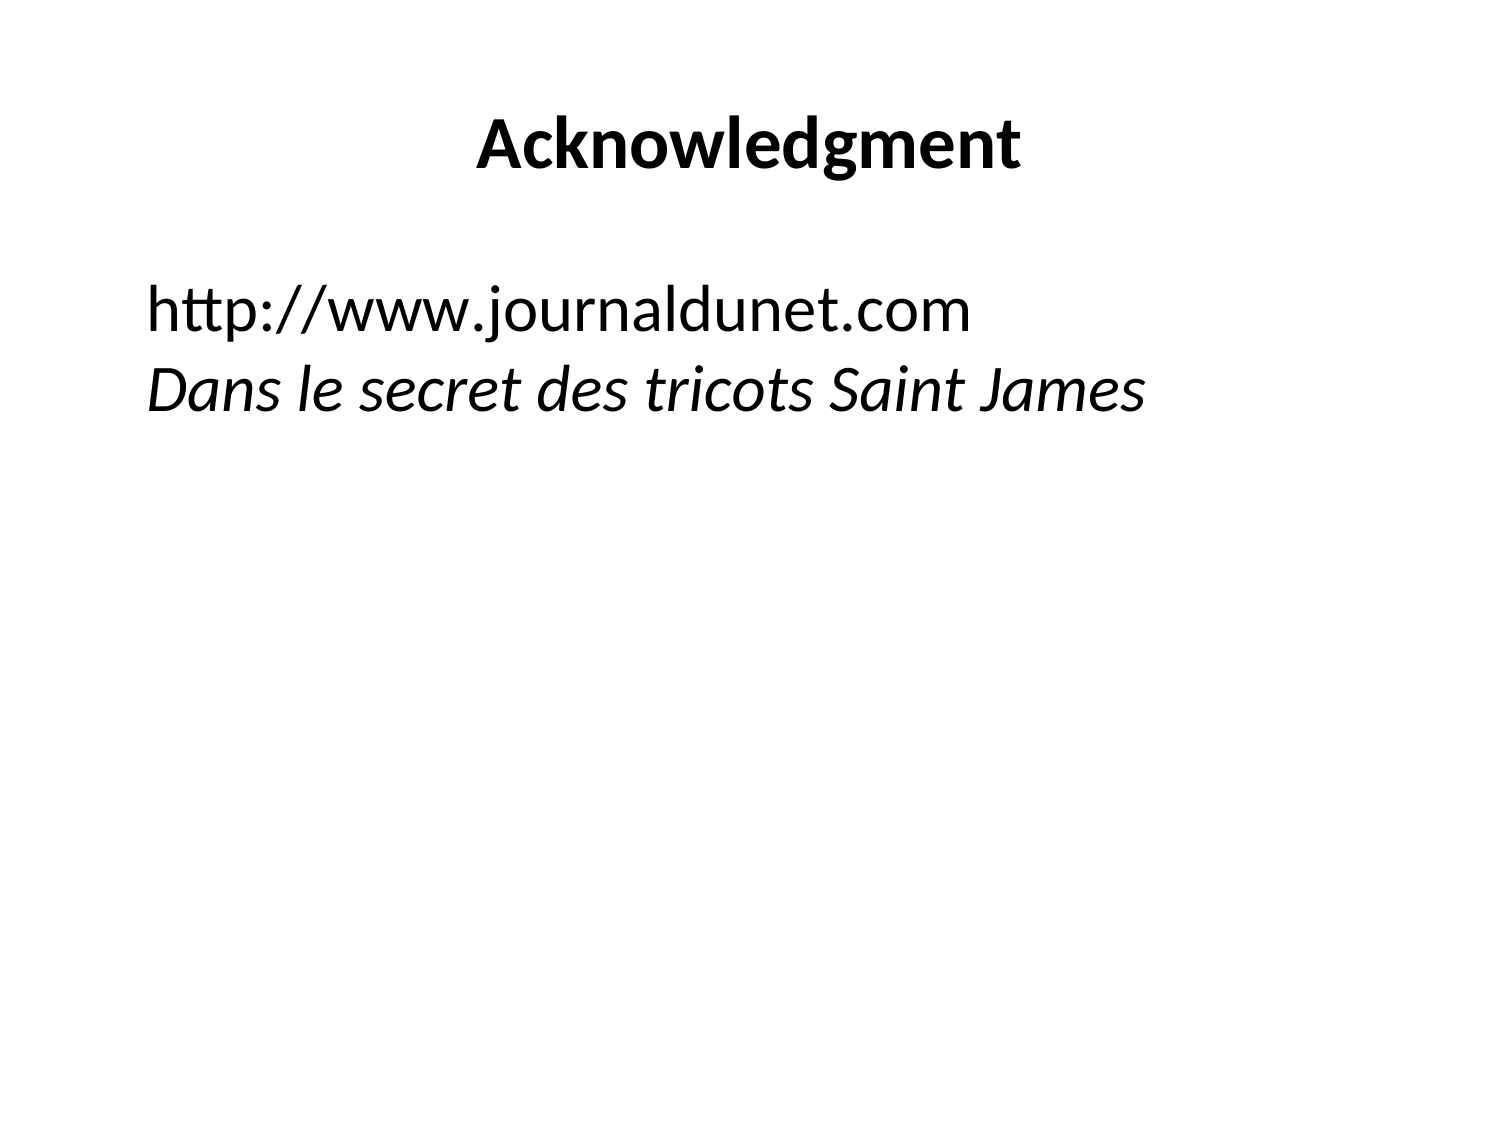

# Acknowledgment
http://www.journaldunet.com
Dans le secret des tricots Saint James